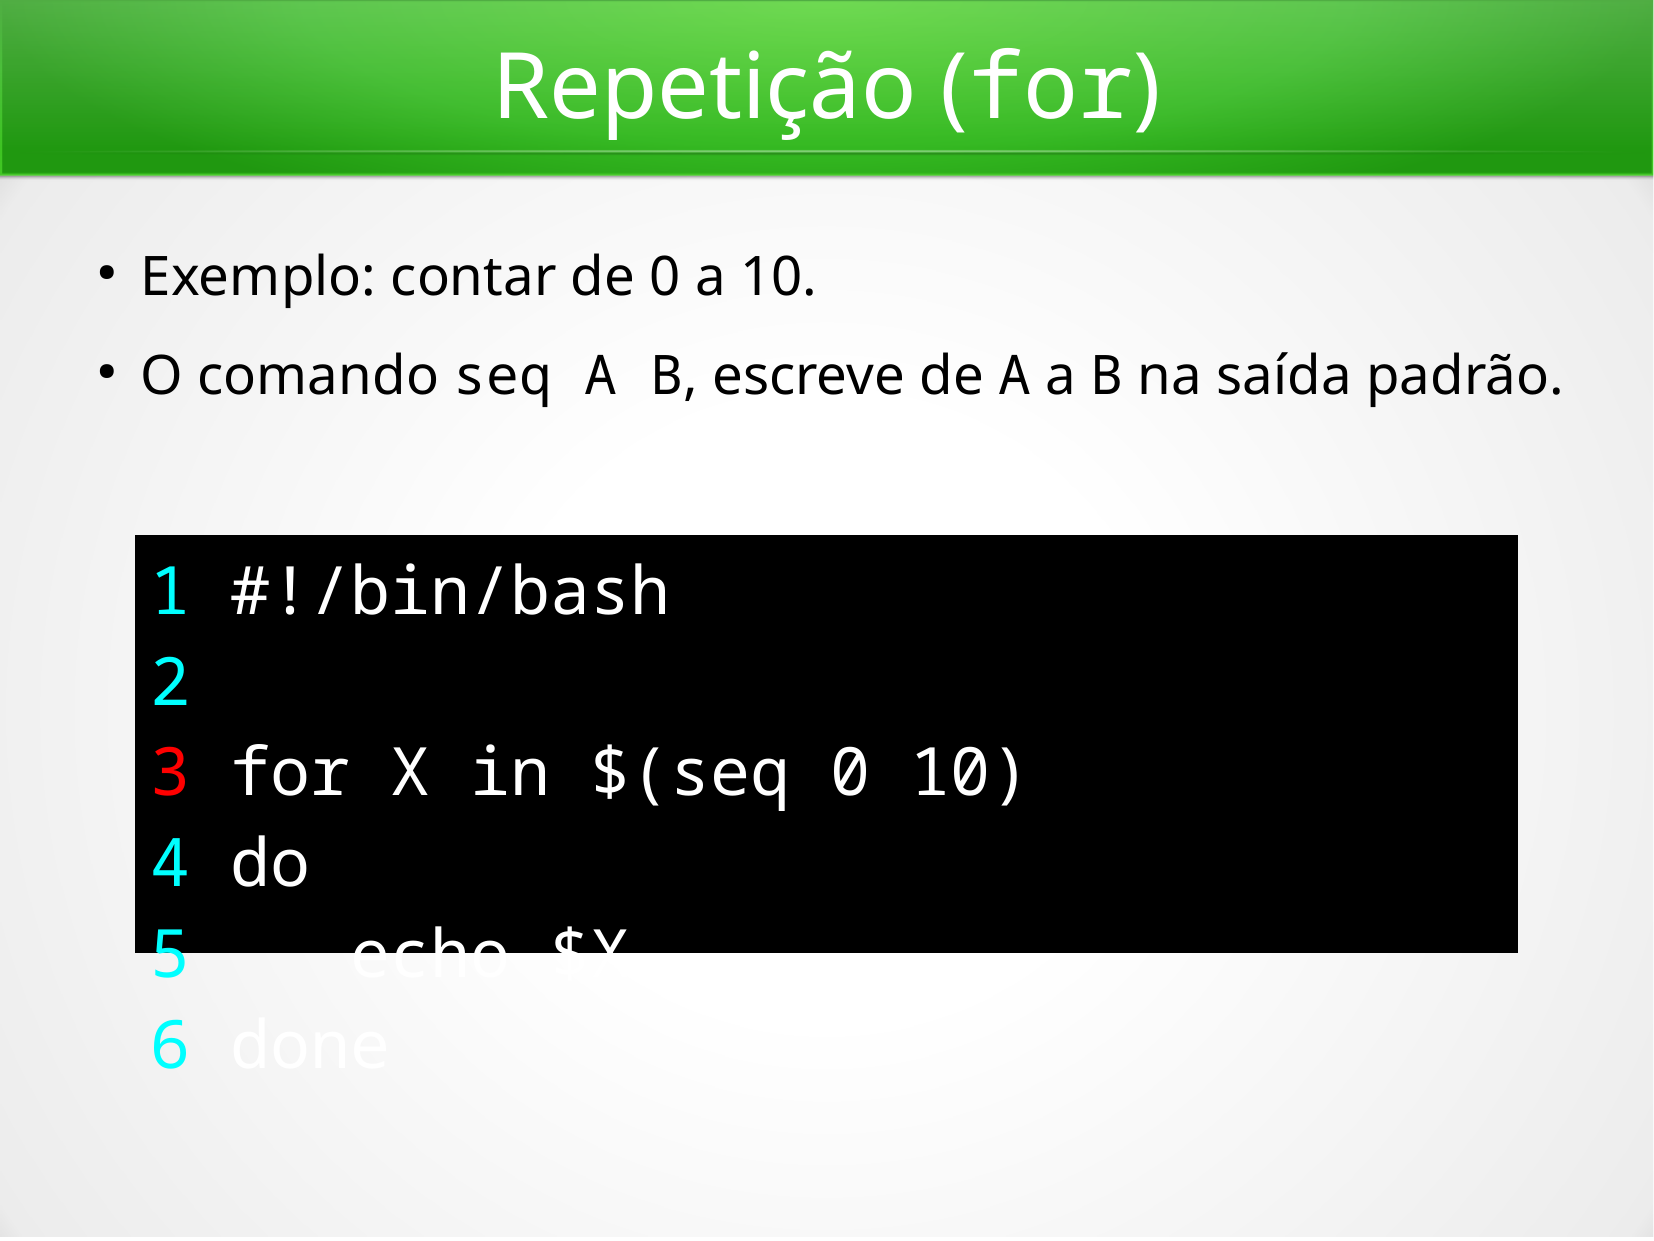

# Repetição (for)
Exemplo: contar de 0 a 10.
O comando seq A B, escreve de A a B na saída padrão.
1 #!/bin/bash
2
3 for X in $(seq 0 10)
4 do
5 echo $X
6 done